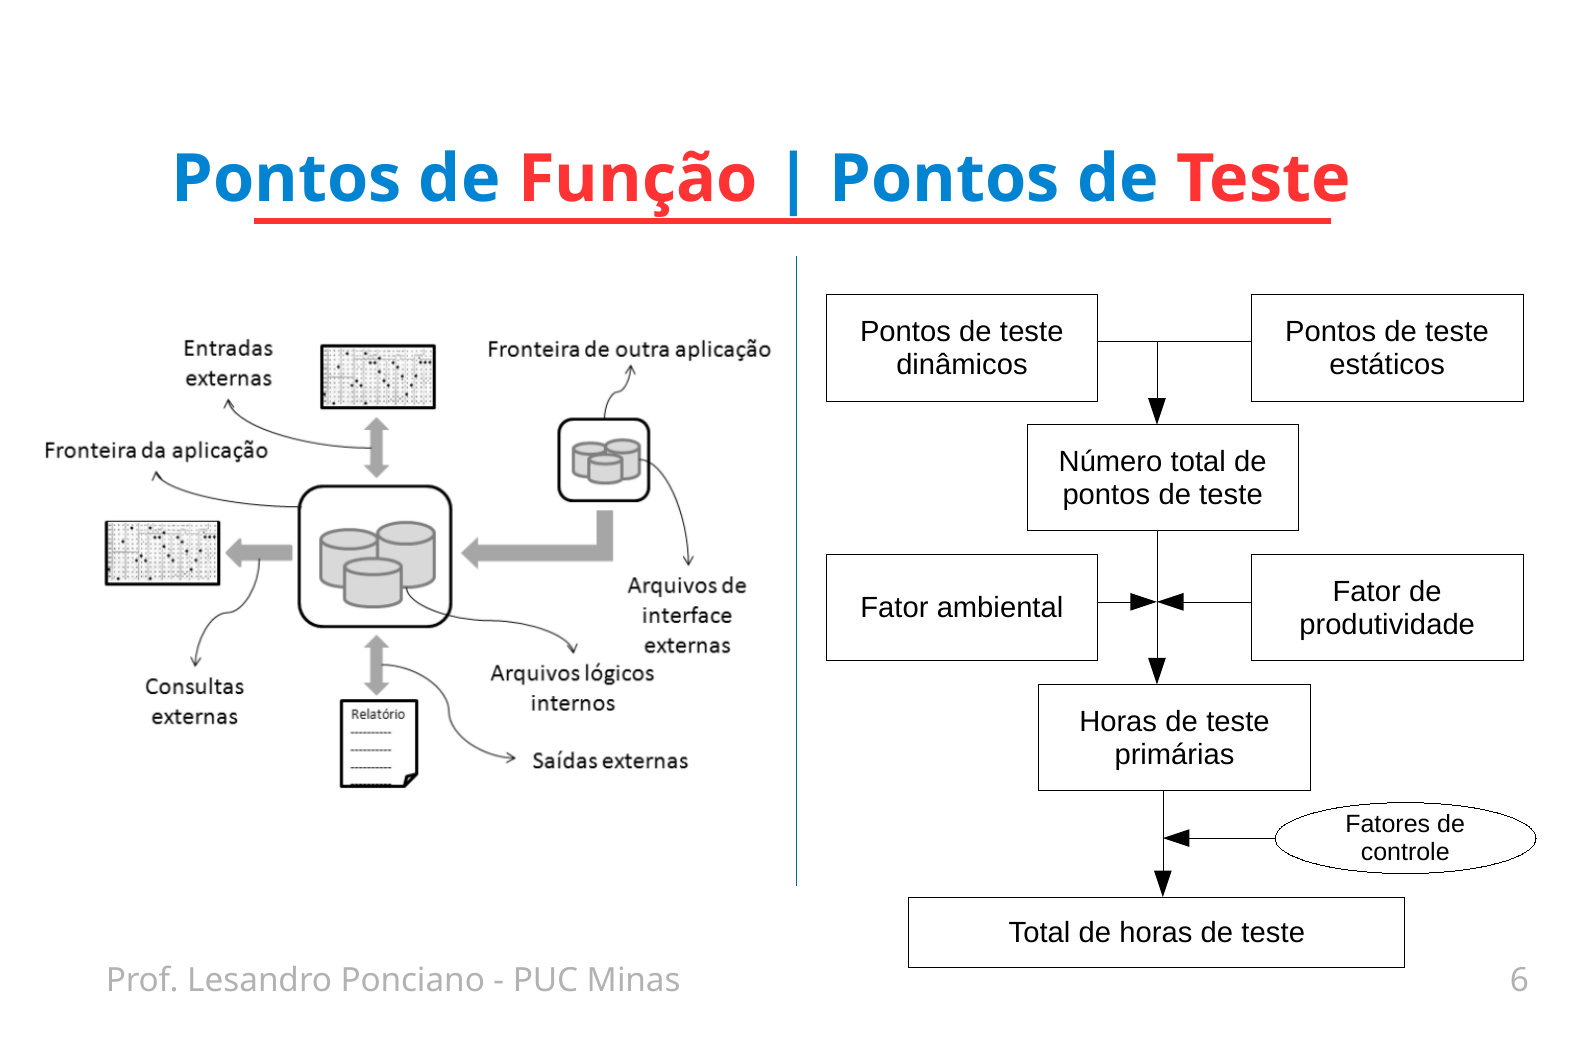

# Pontos de Função | Pontos de Teste
Pontos de teste dinâmicos
Pontos de teste estáticos
Número total de pontos de teste
Fator ambiental
Fator de produtividade
Horas de teste primárias
Fatores de controle
Total de horas de teste
Prof. Lesandro Ponciano - PUC Minas
6